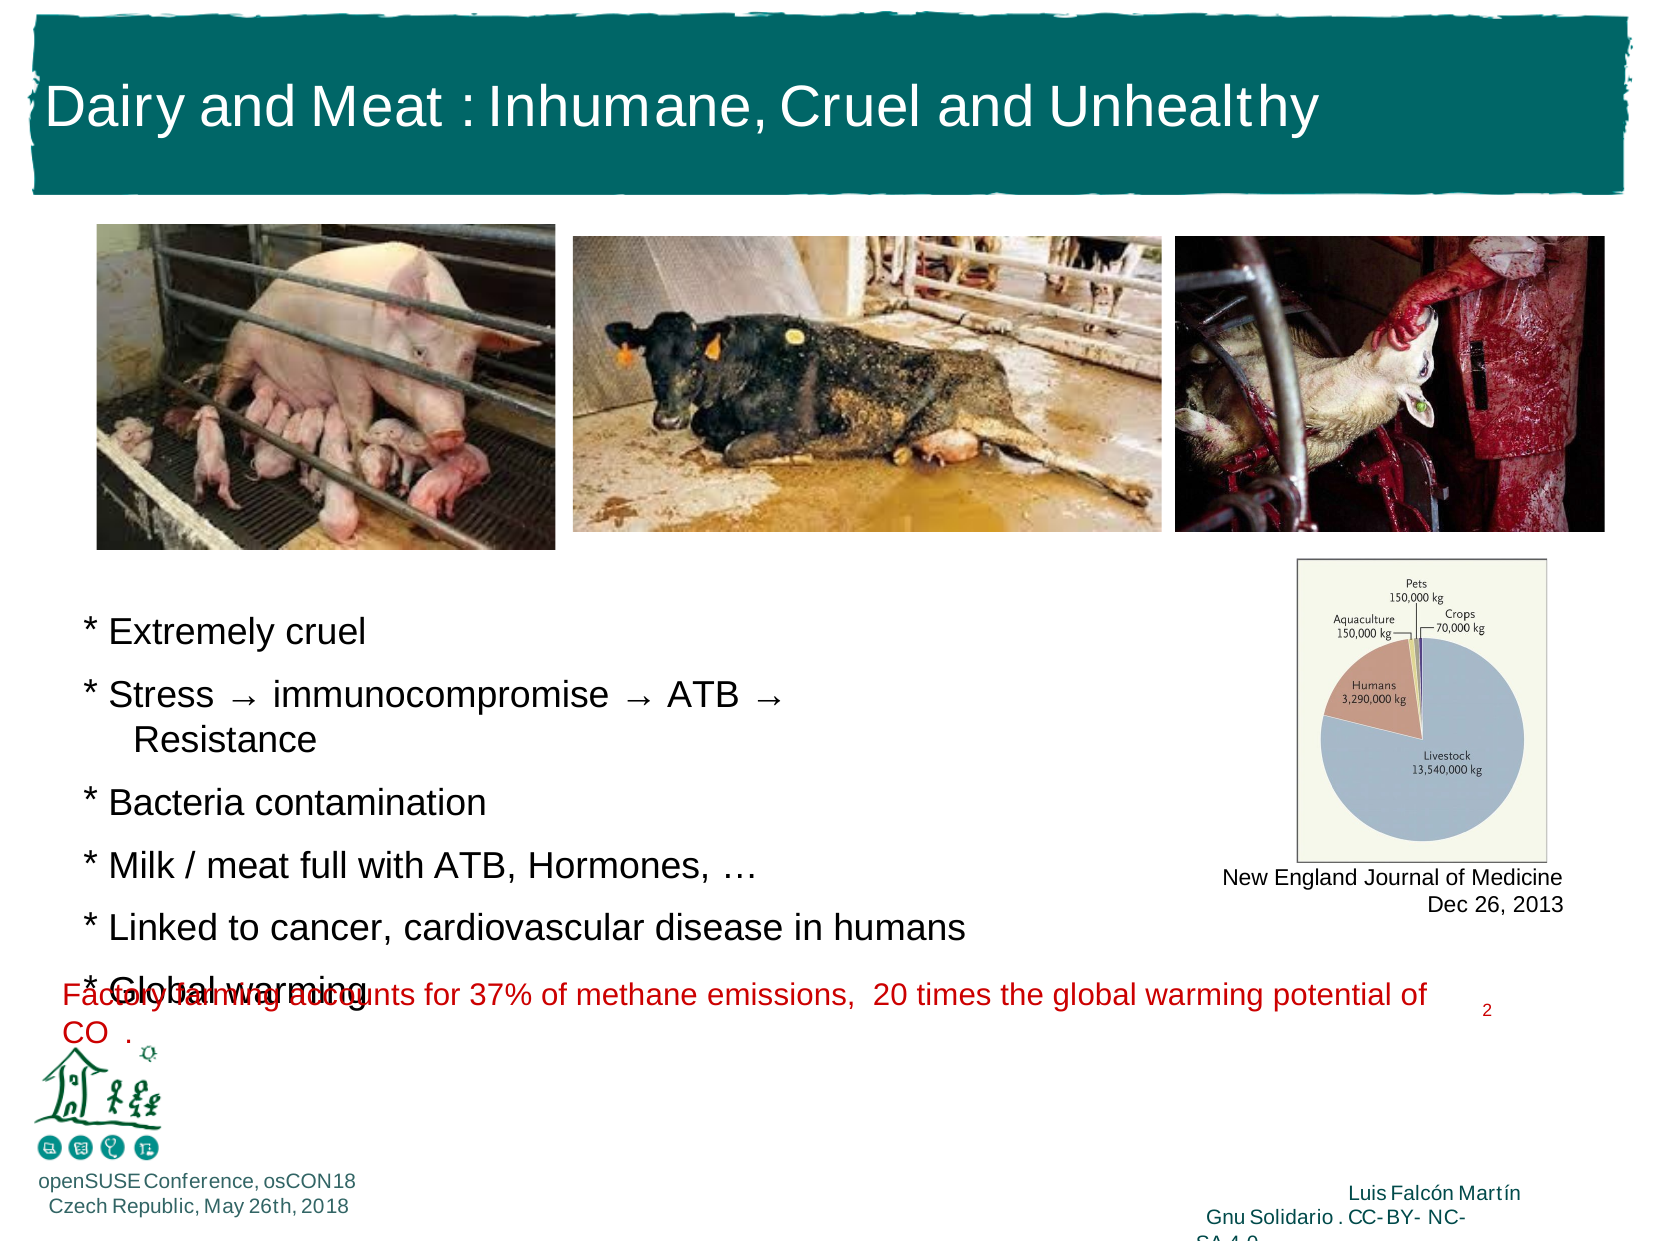

DairyandMeat:Inhumane,CruelandUnhealthy
Extremely cruel
Stress → immunocompromise → ATB → Resistance
Bacteria contamination
Milk / meat full with ATB, Hormones, …
Linked to cancer, cardiovascular disease in humans
Global warming
New England Journal of Medicine
Dec 26, 2013
Factory farming accounts for 37% of methane emissions, 20 times the global warming potential of CO .
2
openSUSEConference,osCON18 CzechRepublic,May26th,2018
LuisFalcónMartín GnuSolidario.CC-BY-NC-SA4.0